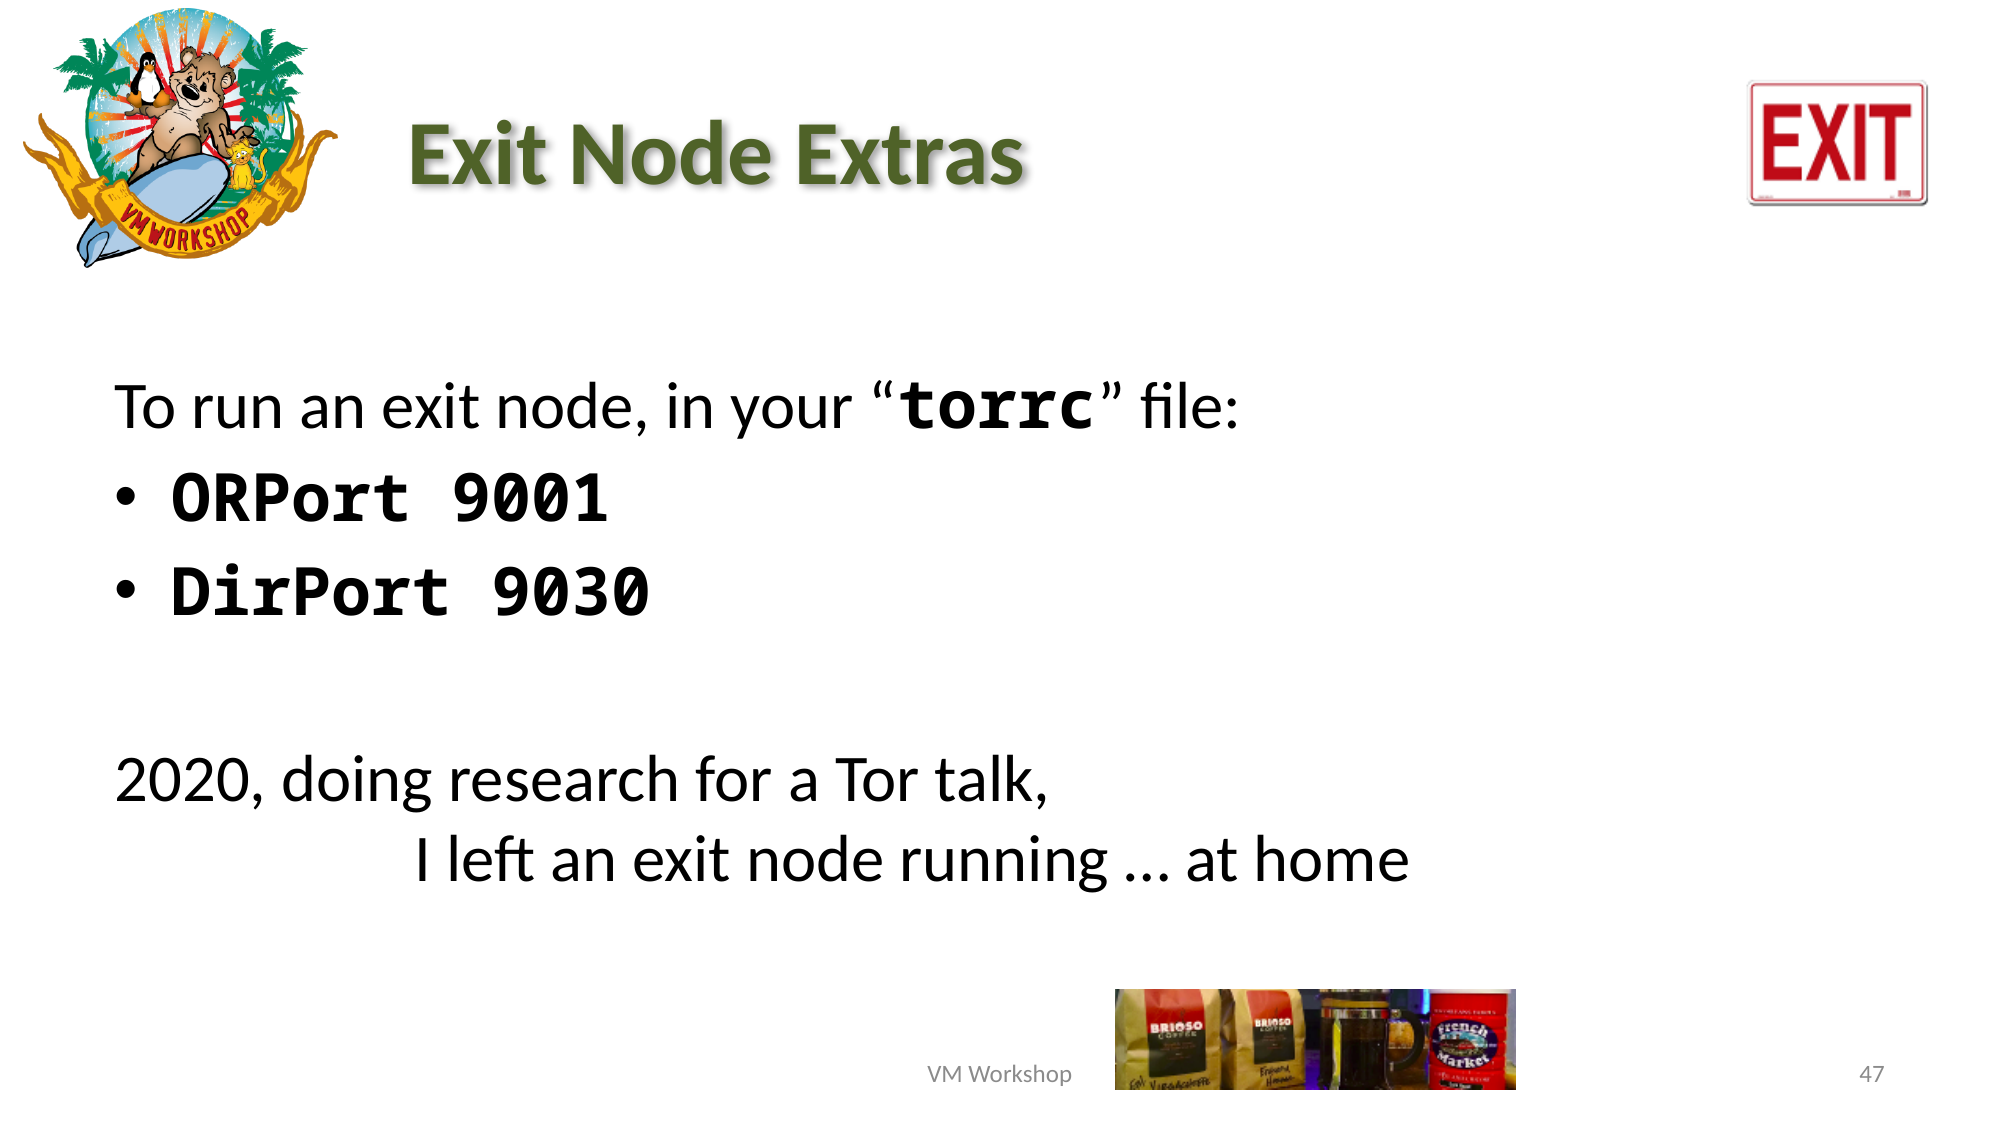

Exit Node Extras
# To run an exit node, in your “torrc” file:
ORPort 9001
DirPort 9030
2020, doing research for a Tor talk,
				I left an exit node running … at home
VM Workshop
47